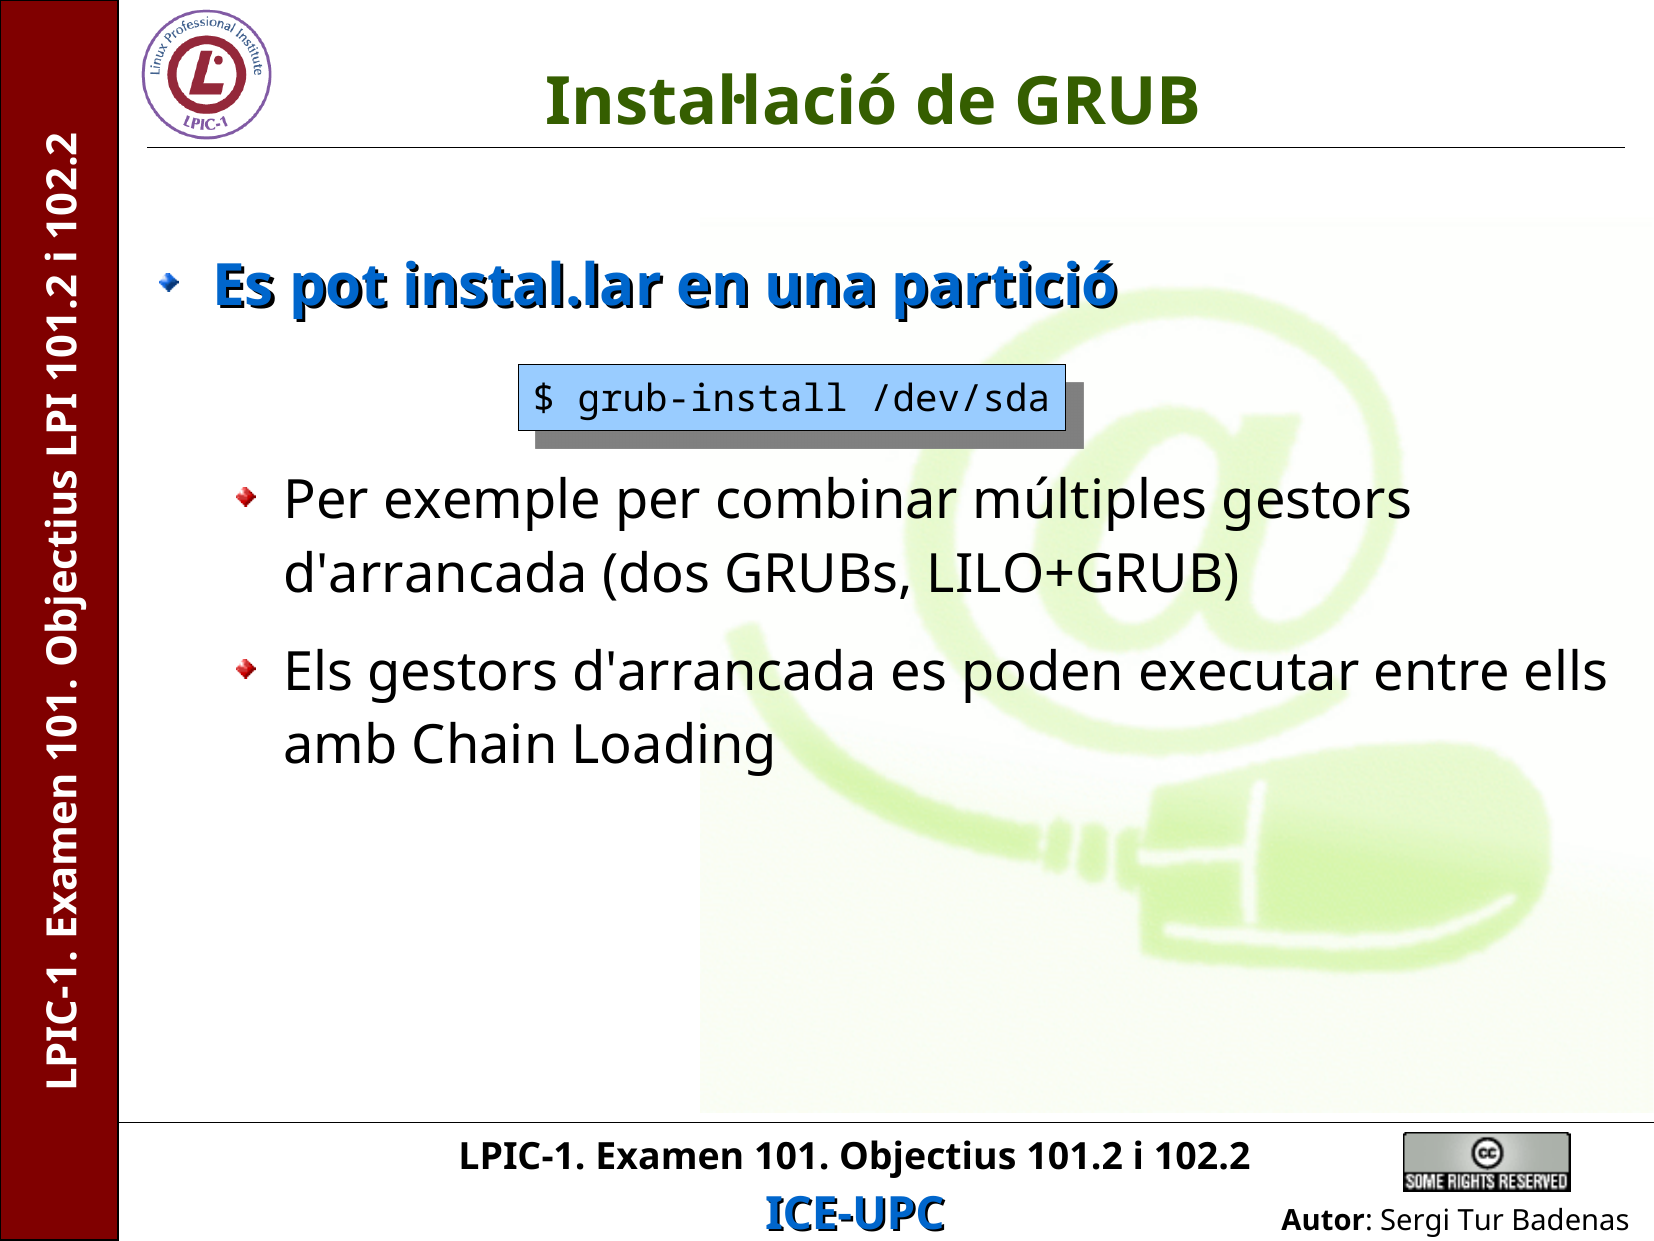

# Instal·lació de GRUB
Es pot instal.lar en una partició
Per exemple per combinar múltiples gestors d'arrancada (dos GRUBs, LILO+GRUB)
Els gestors d'arrancada es poden executar entre ells amb Chain Loading
$ grub-install /dev/sda